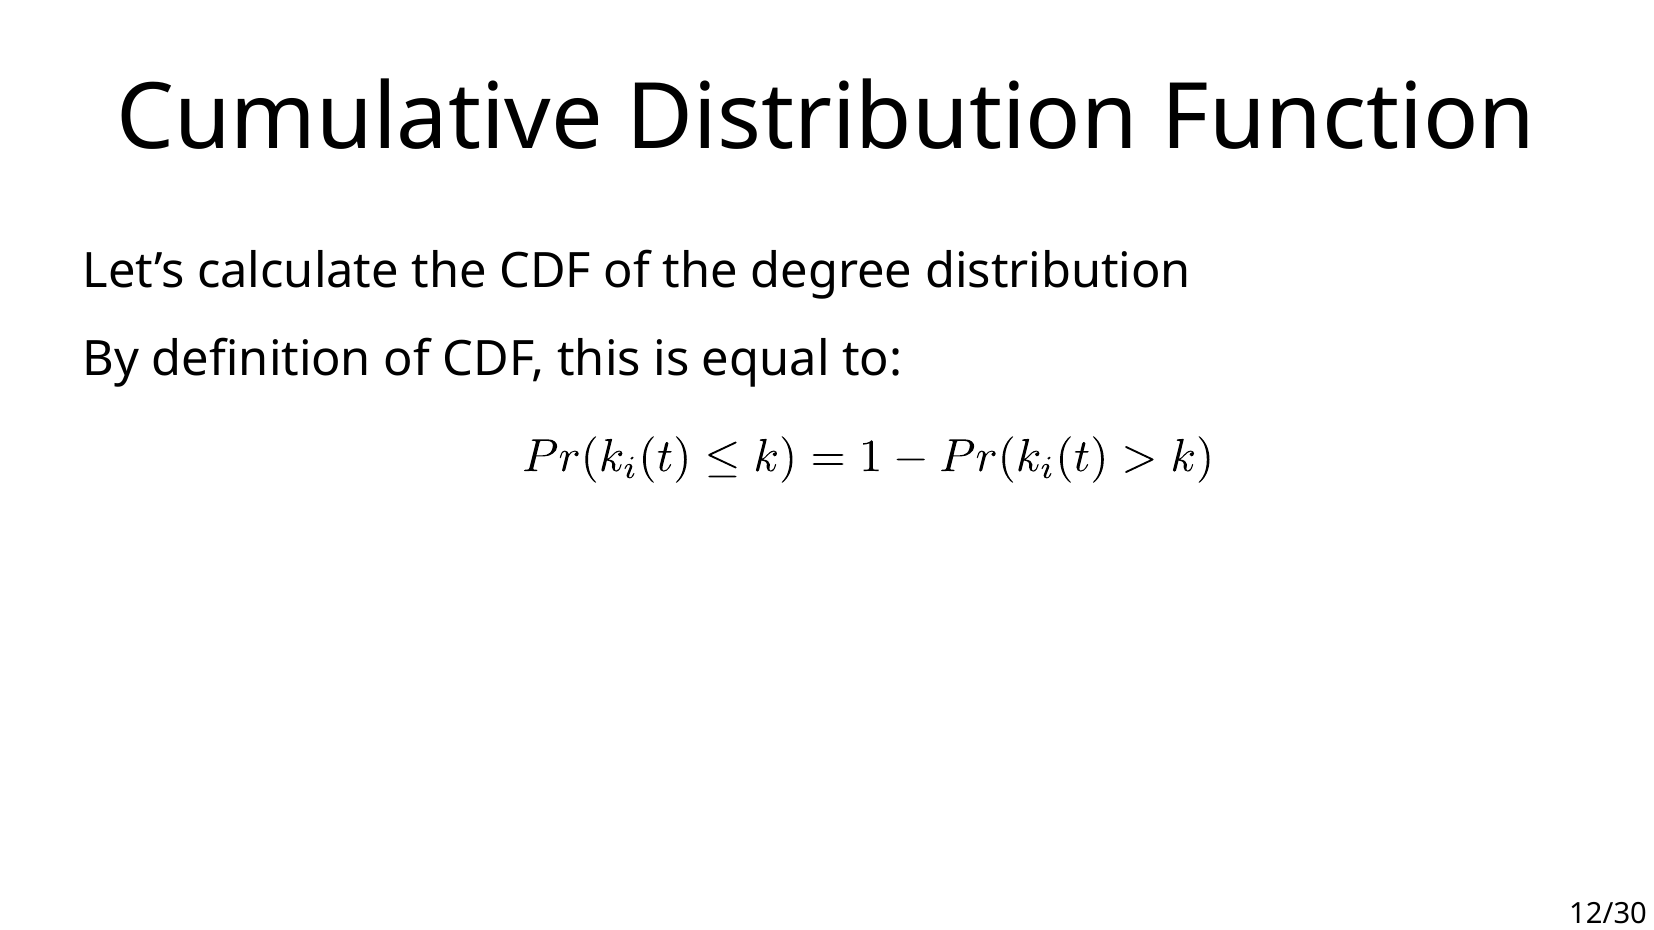

# Cumulative Distribution Function
Let’s calculate the CDF of the degree distribution
By definition of CDF, this is equal to:
12